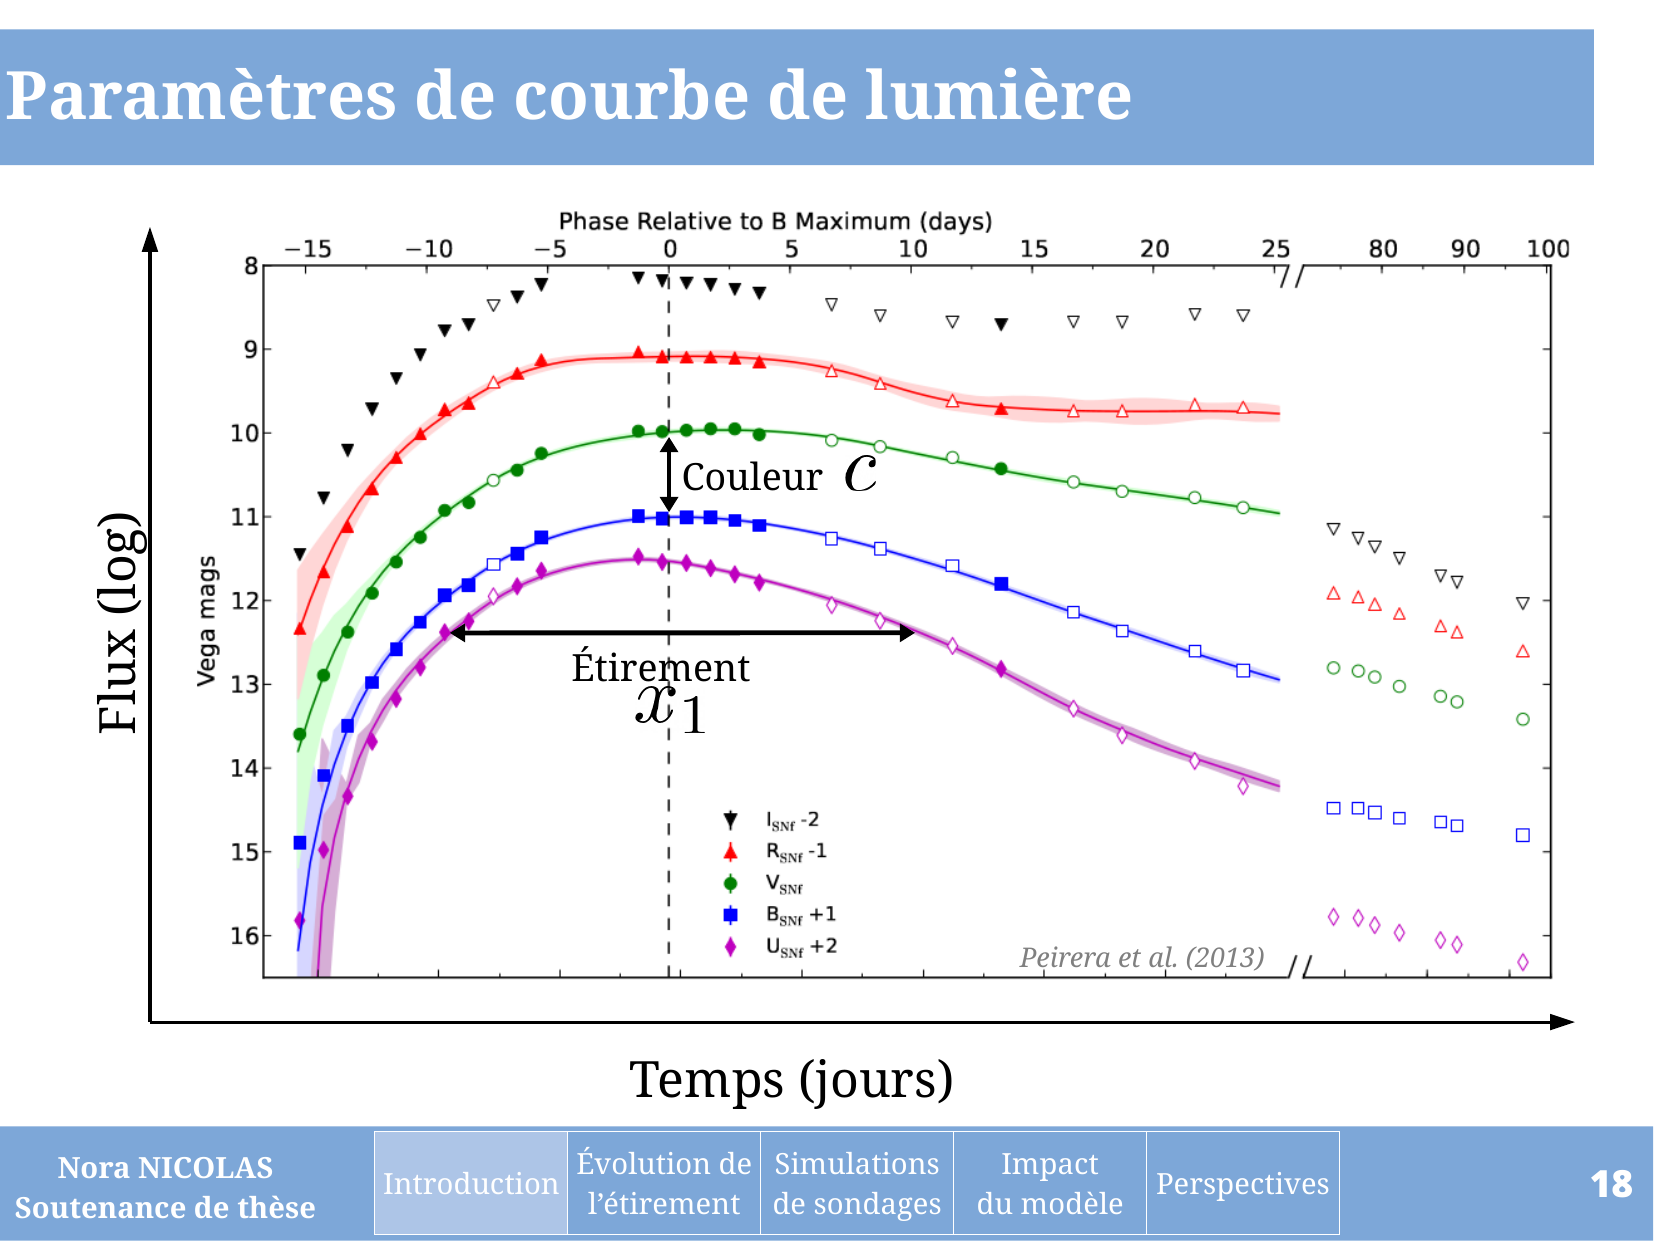

# Paramètres de courbe de lumière
Couleur
Flux (log)
Étirement
Peirera et al. (2013)
Temps (jours)
18
Introduction
Évolution de
l’étirement
Simulations
de sondages
Impact
du modèle
Perspectives